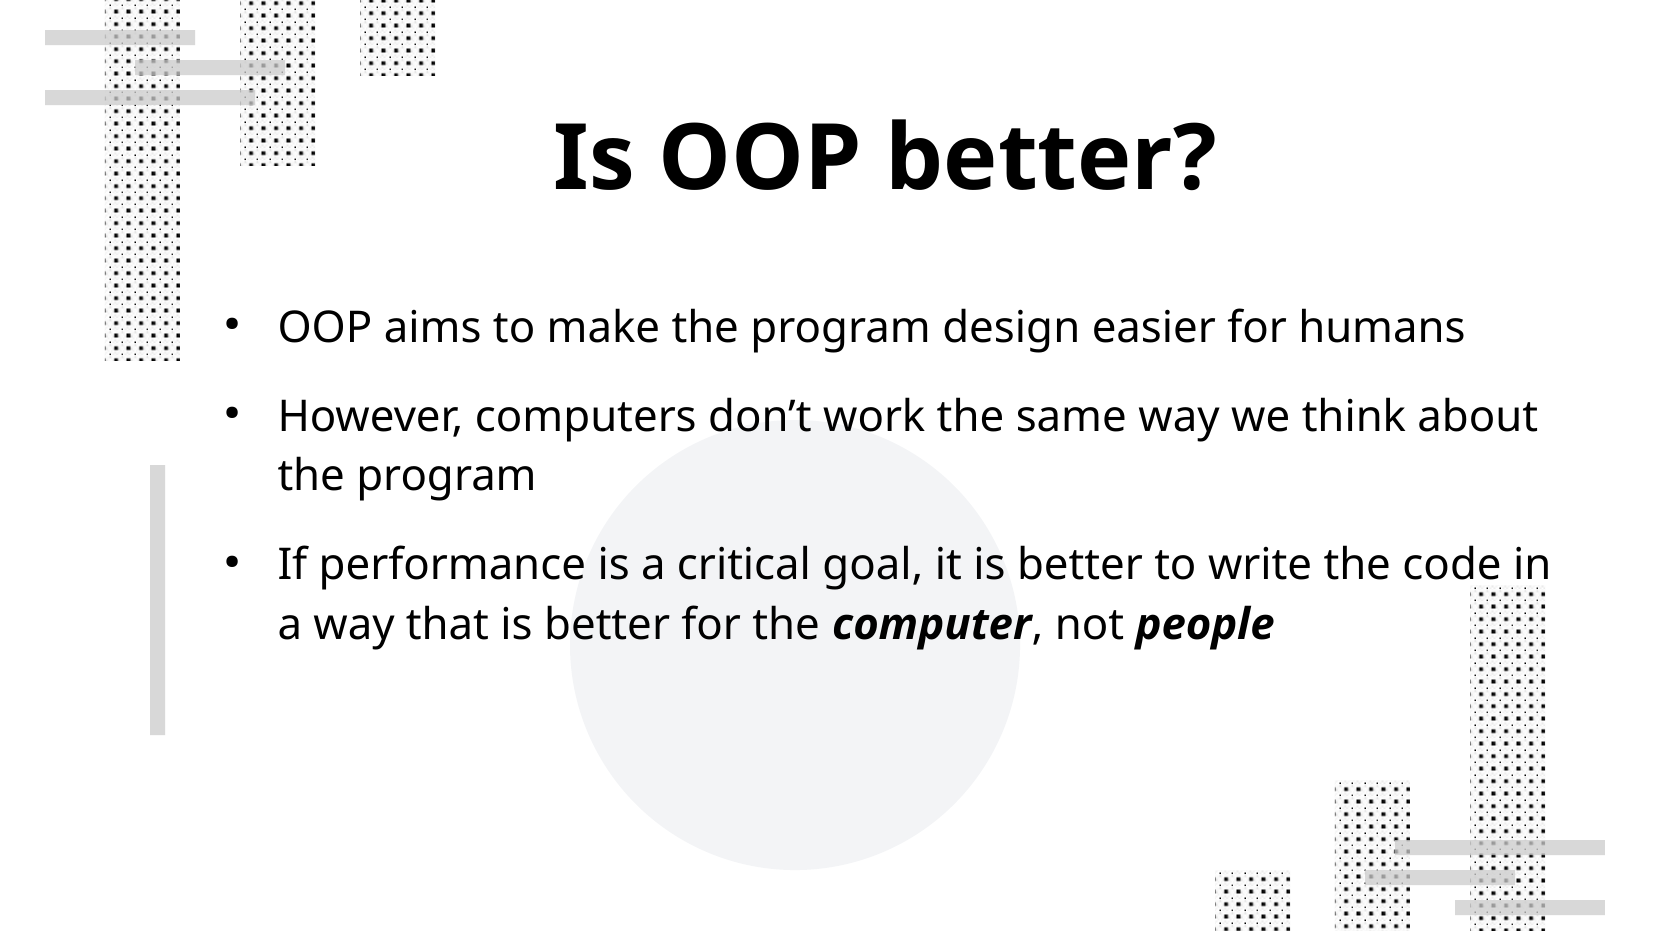

# Is OOP better?
OOP aims to make the program design easier for humans
However, computers don’t work the same way we think about the program
If performance is a critical goal, it is better to write the code in a way that is better for the computer, not people